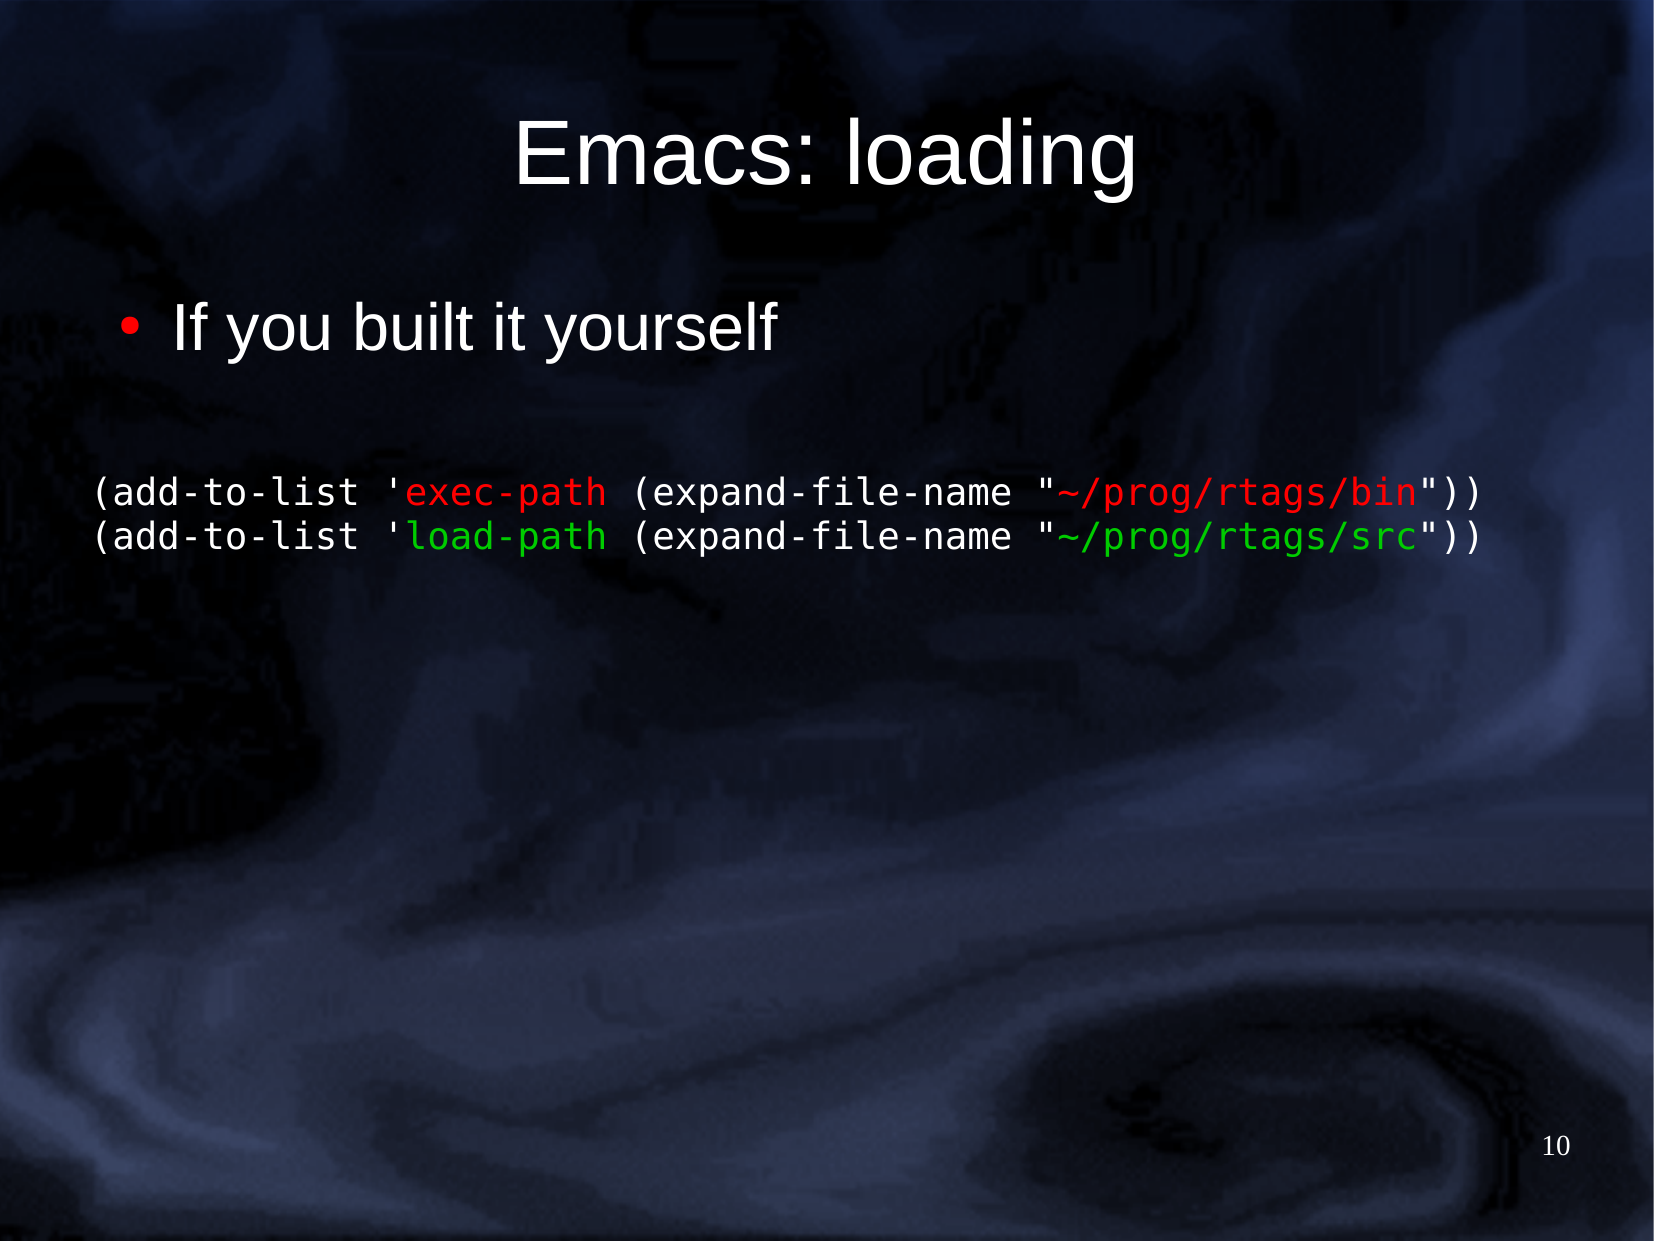

# Emacs: loading
If you built it yourself
(add-to-list 'exec-path (expand-file-name "~/prog/rtags/bin"))
(add-to-list 'load-path (expand-file-name "~/prog/rtags/src"))
10